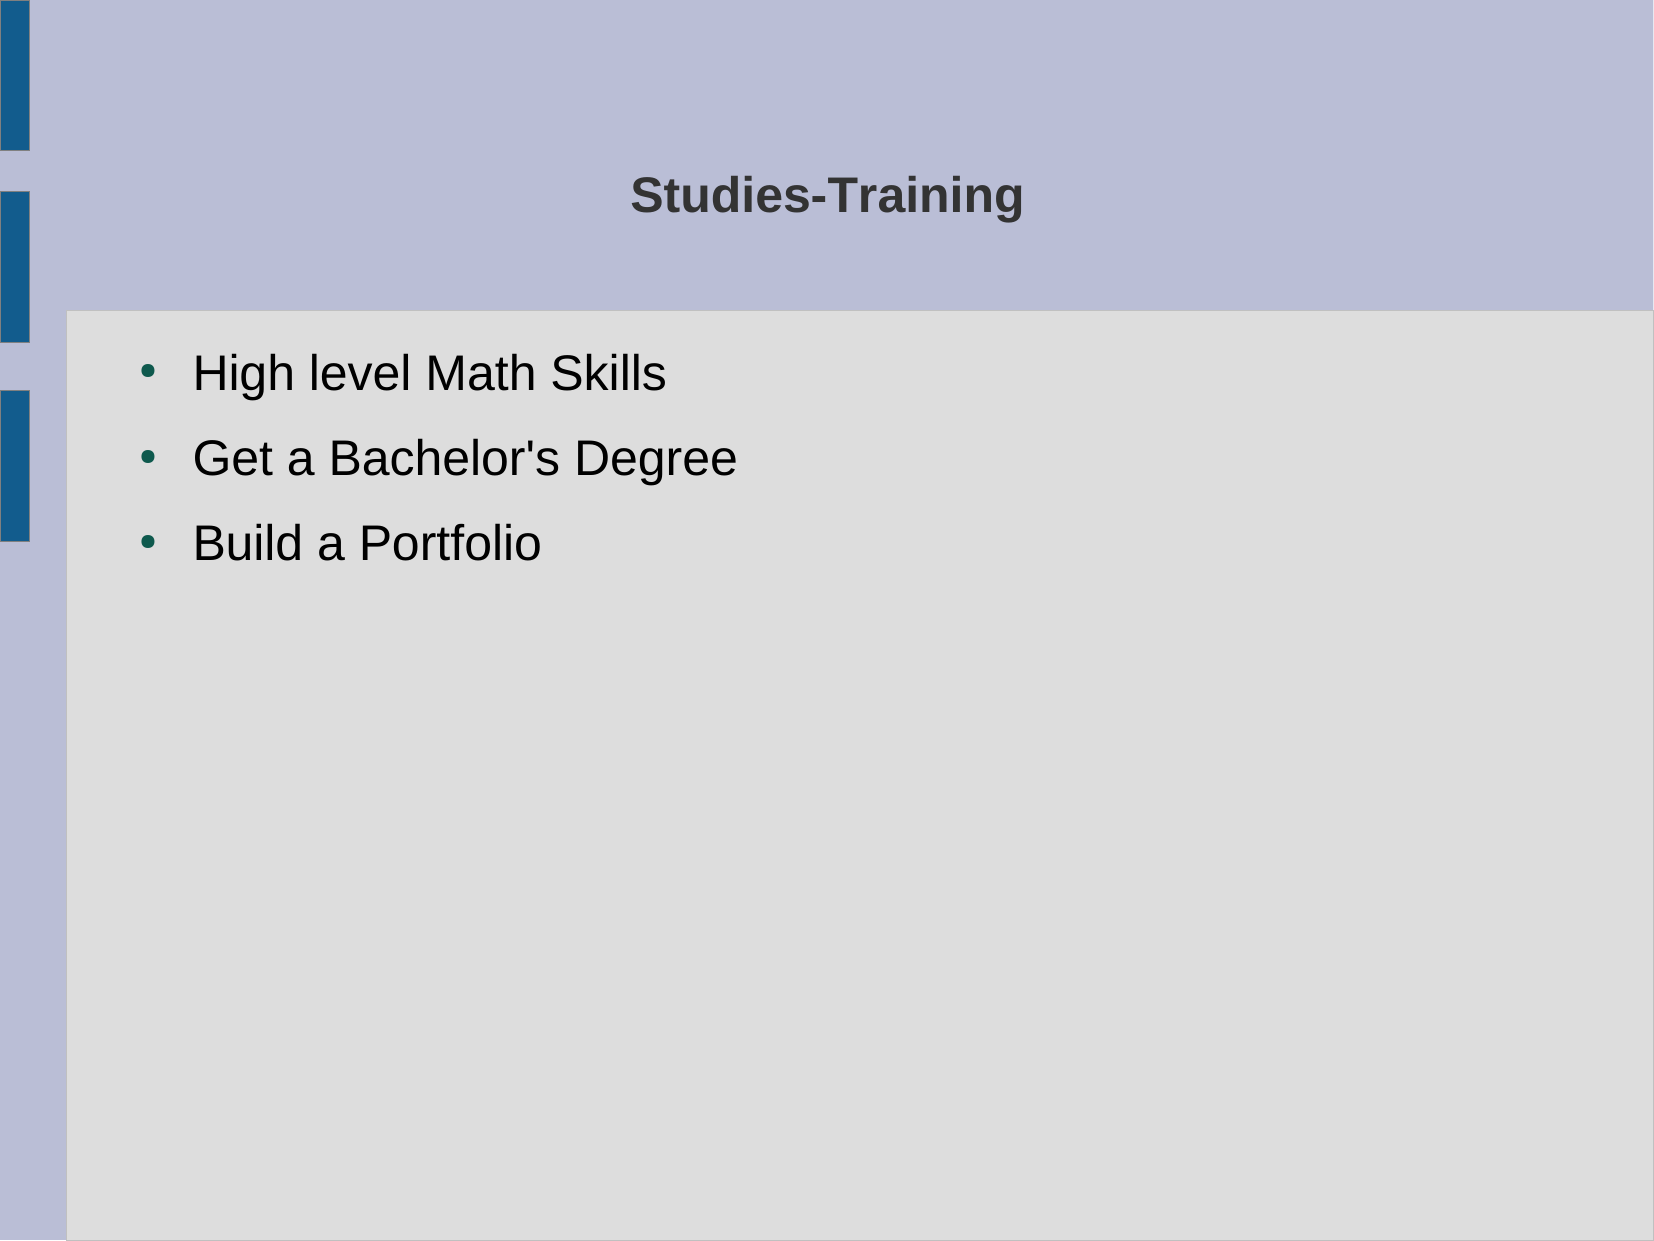

# Studies-Training
High level Math Skills
Get a Bachelor's Degree
Build a Portfolio